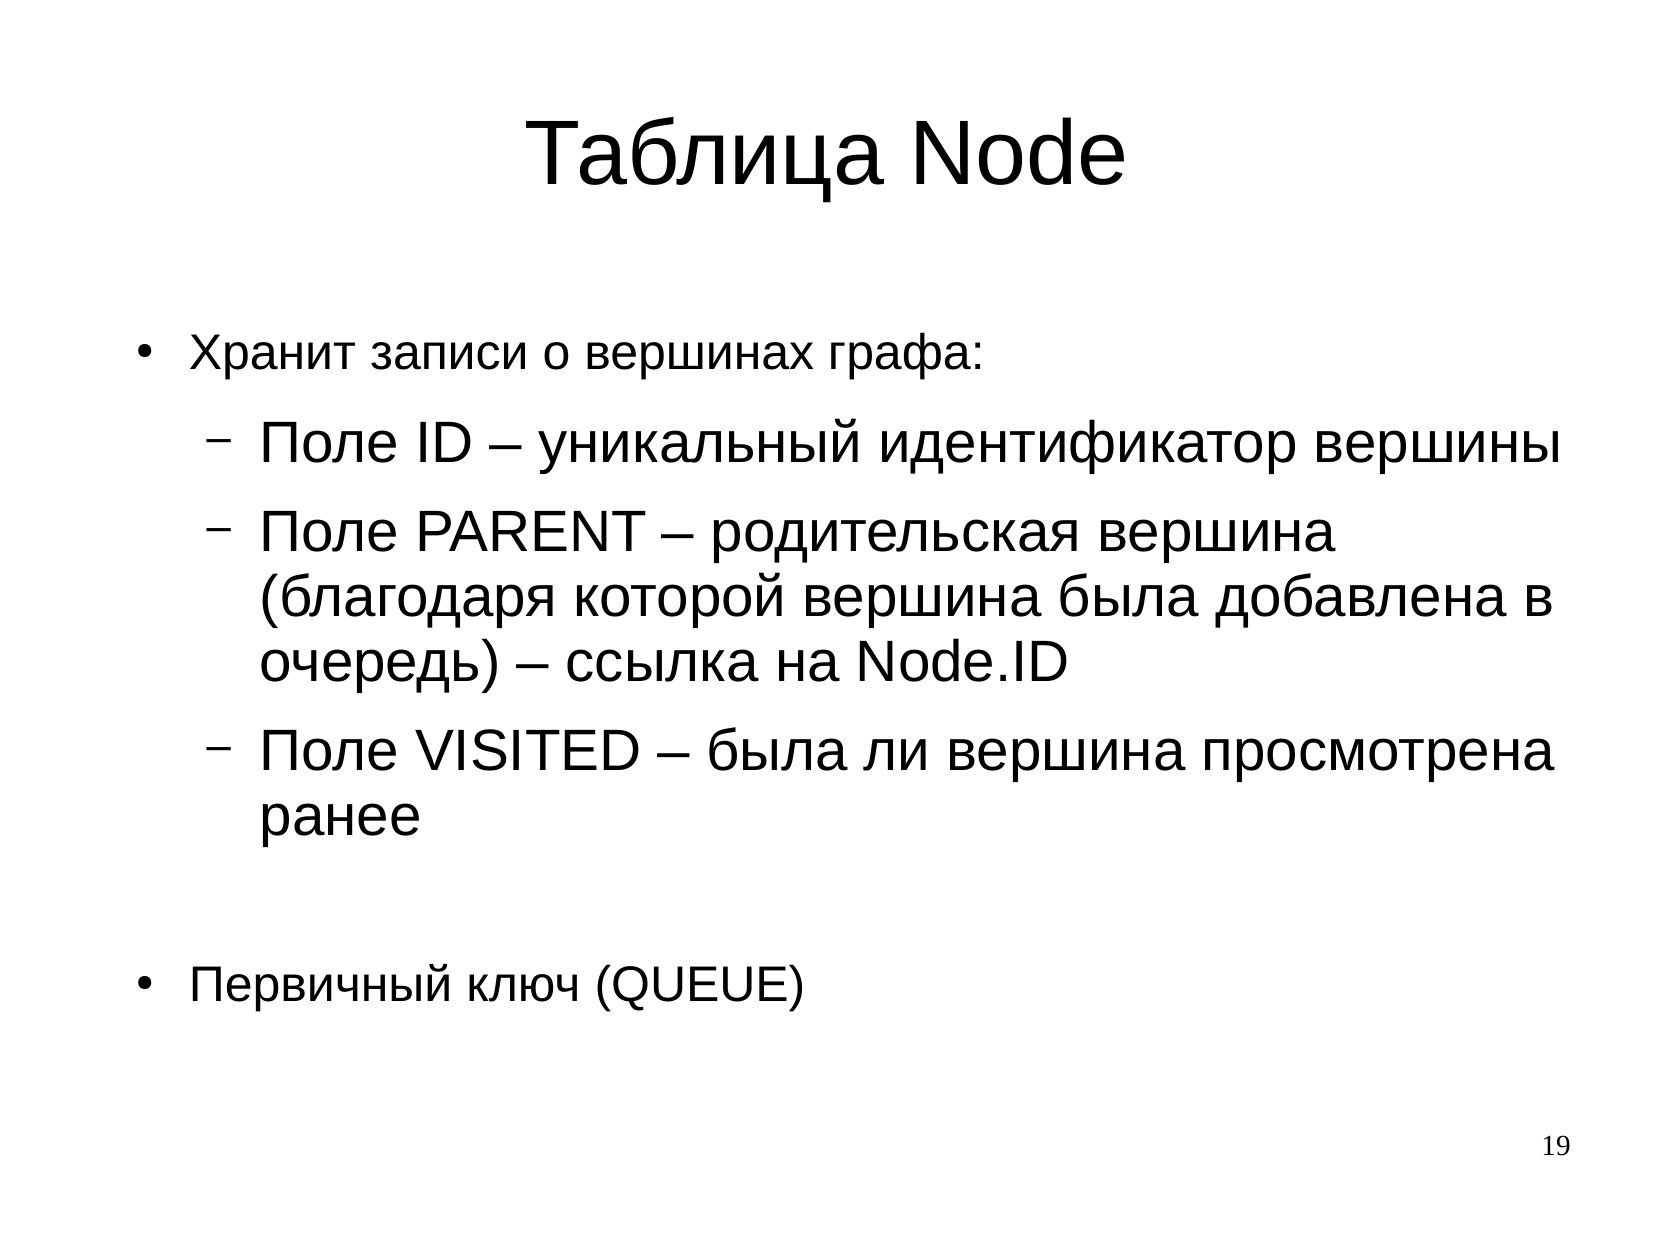

# Таблица Node
Хранит записи о вершинах графа:
Поле ID – уникальный идентификатор вершины
Поле PARENT – родительская вершина (благодаря которой вершина была добавлена в очередь) – ссылка на Node.ID
Поле VISITED – была ли вершина просмотрена ранее
Первичный ключ (QUEUE)
19